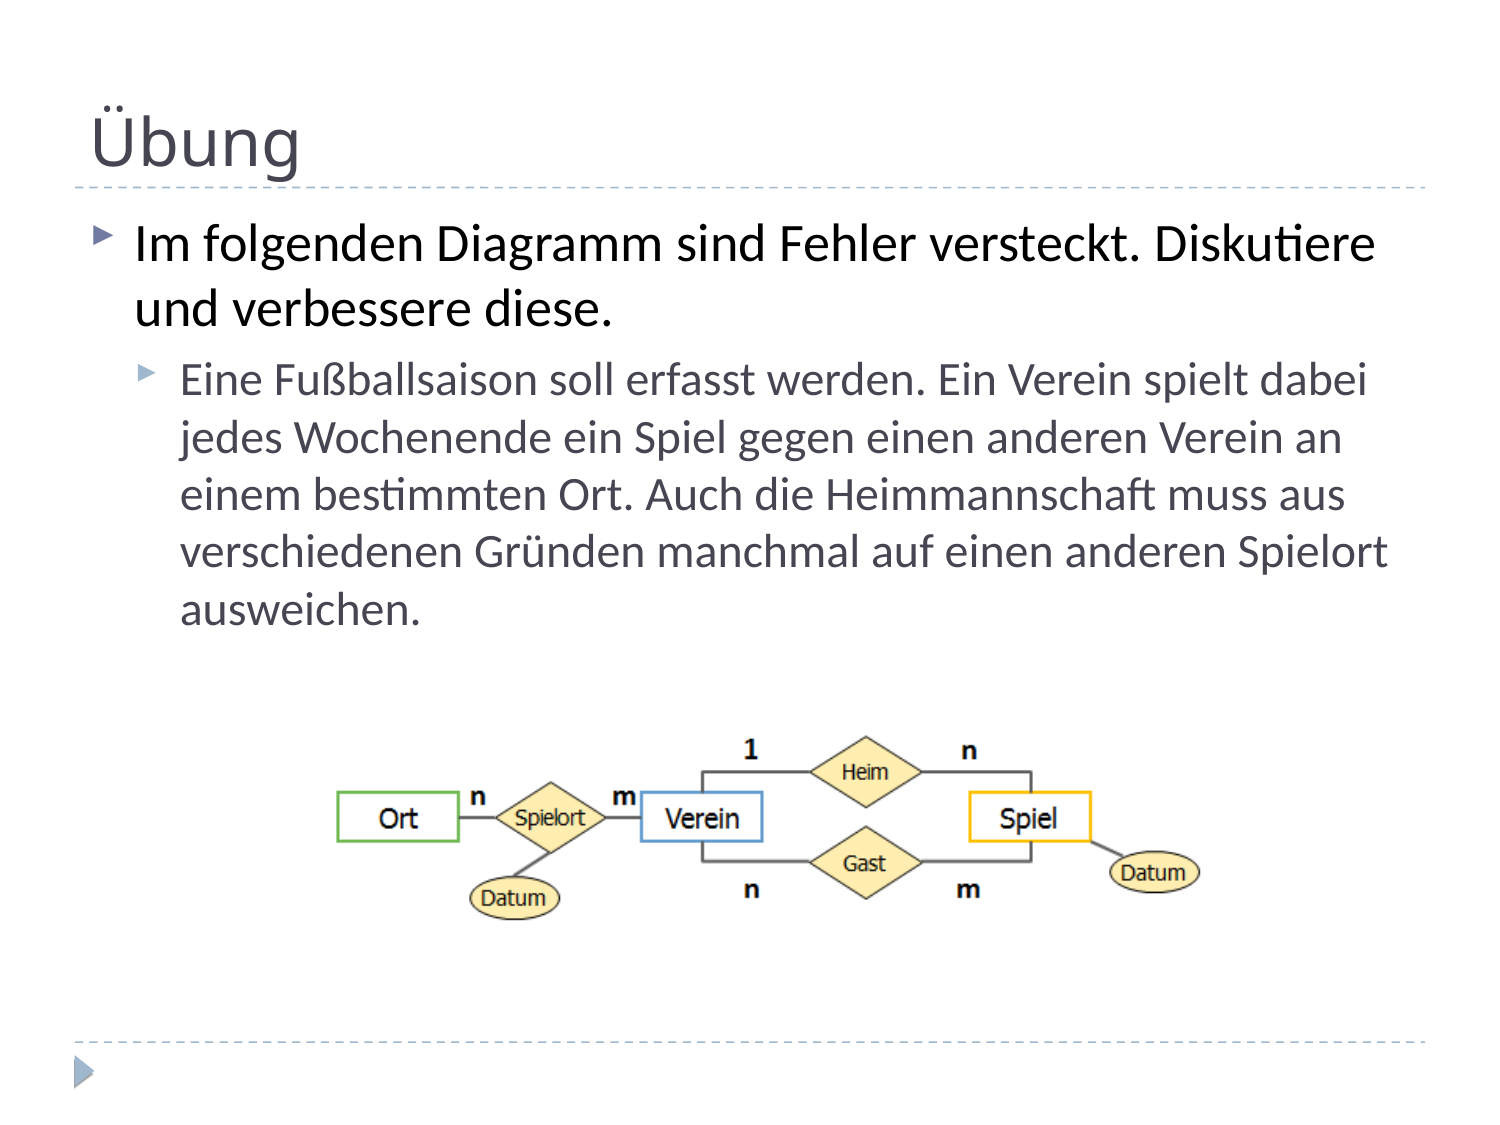

# Übung
Im folgenden Diagramm sind Fehler versteckt. Diskutiere und verbessere diese.
Eine Fußballsaison soll erfasst werden. Ein Verein spielt dabei jedes Wochenende ein Spiel gegen einen anderen Verein an einem bestimmten Ort. Auch die Heimmannschaft muss aus verschiedenen Gründen manchmal auf einen anderen Spielort ausweichen.